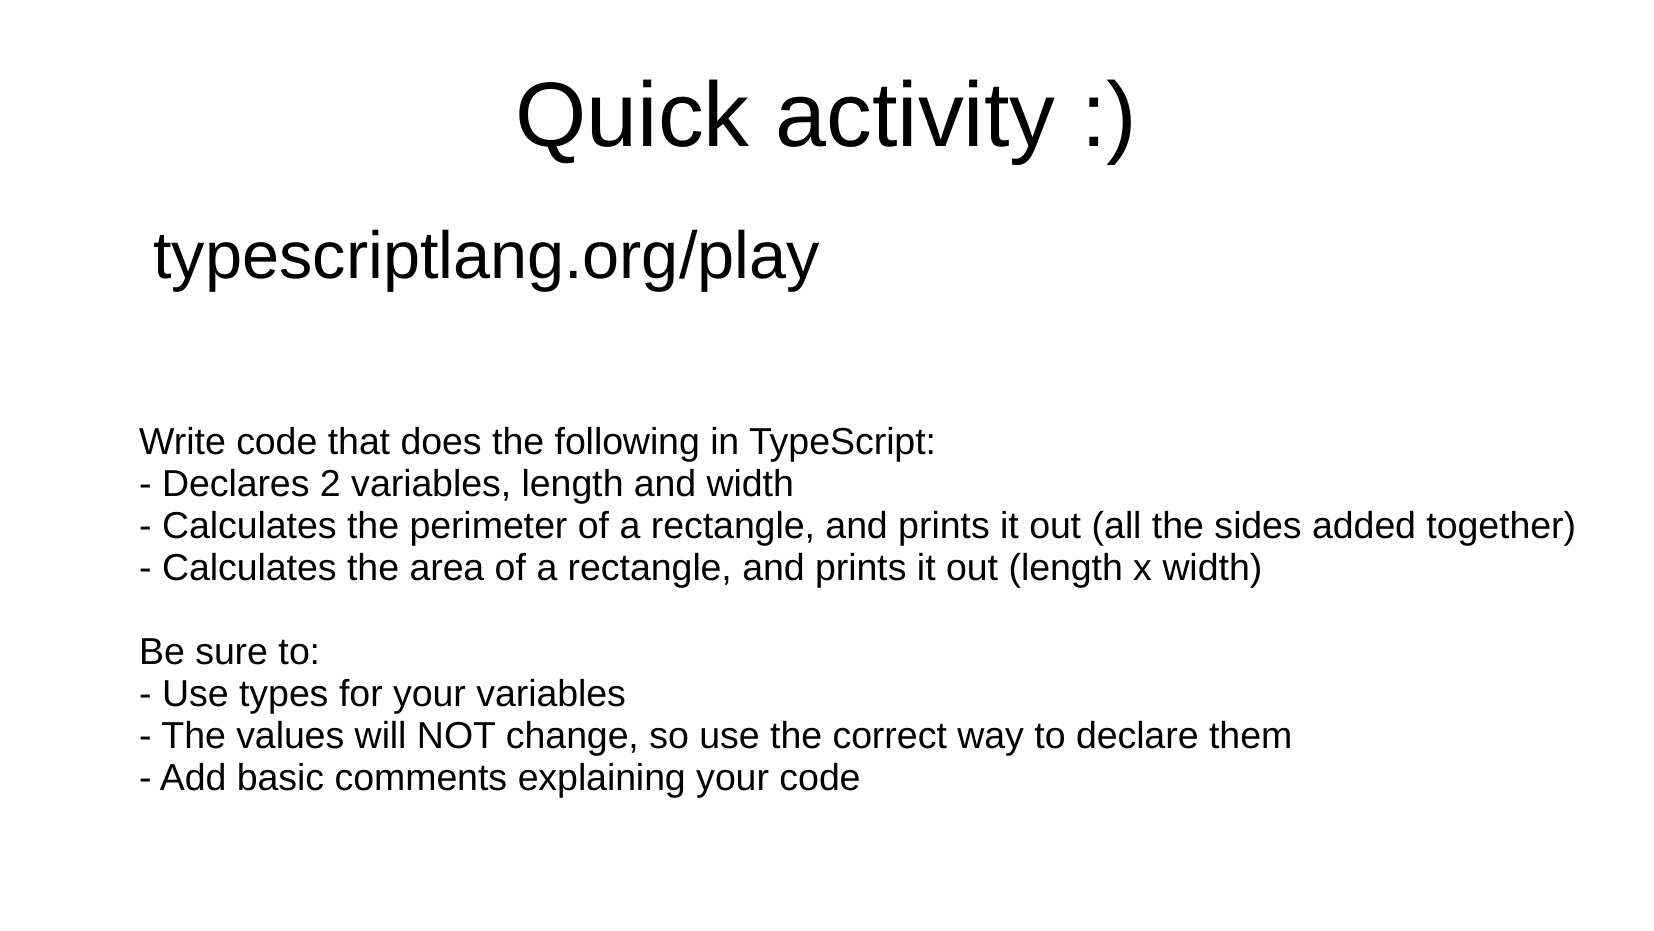

# Quick activity :)
typescriptlang.org/play
Write code that does the following in TypeScript:
- Declares 2 variables, length and width
- Calculates the perimeter of a rectangle, and prints it out (all the sides added together)
- Calculates the area of a rectangle, and prints it out (length x width)
Be sure to:
- Use types for your variables
- The values will NOT change, so use the correct way to declare them
- Add basic comments explaining your code